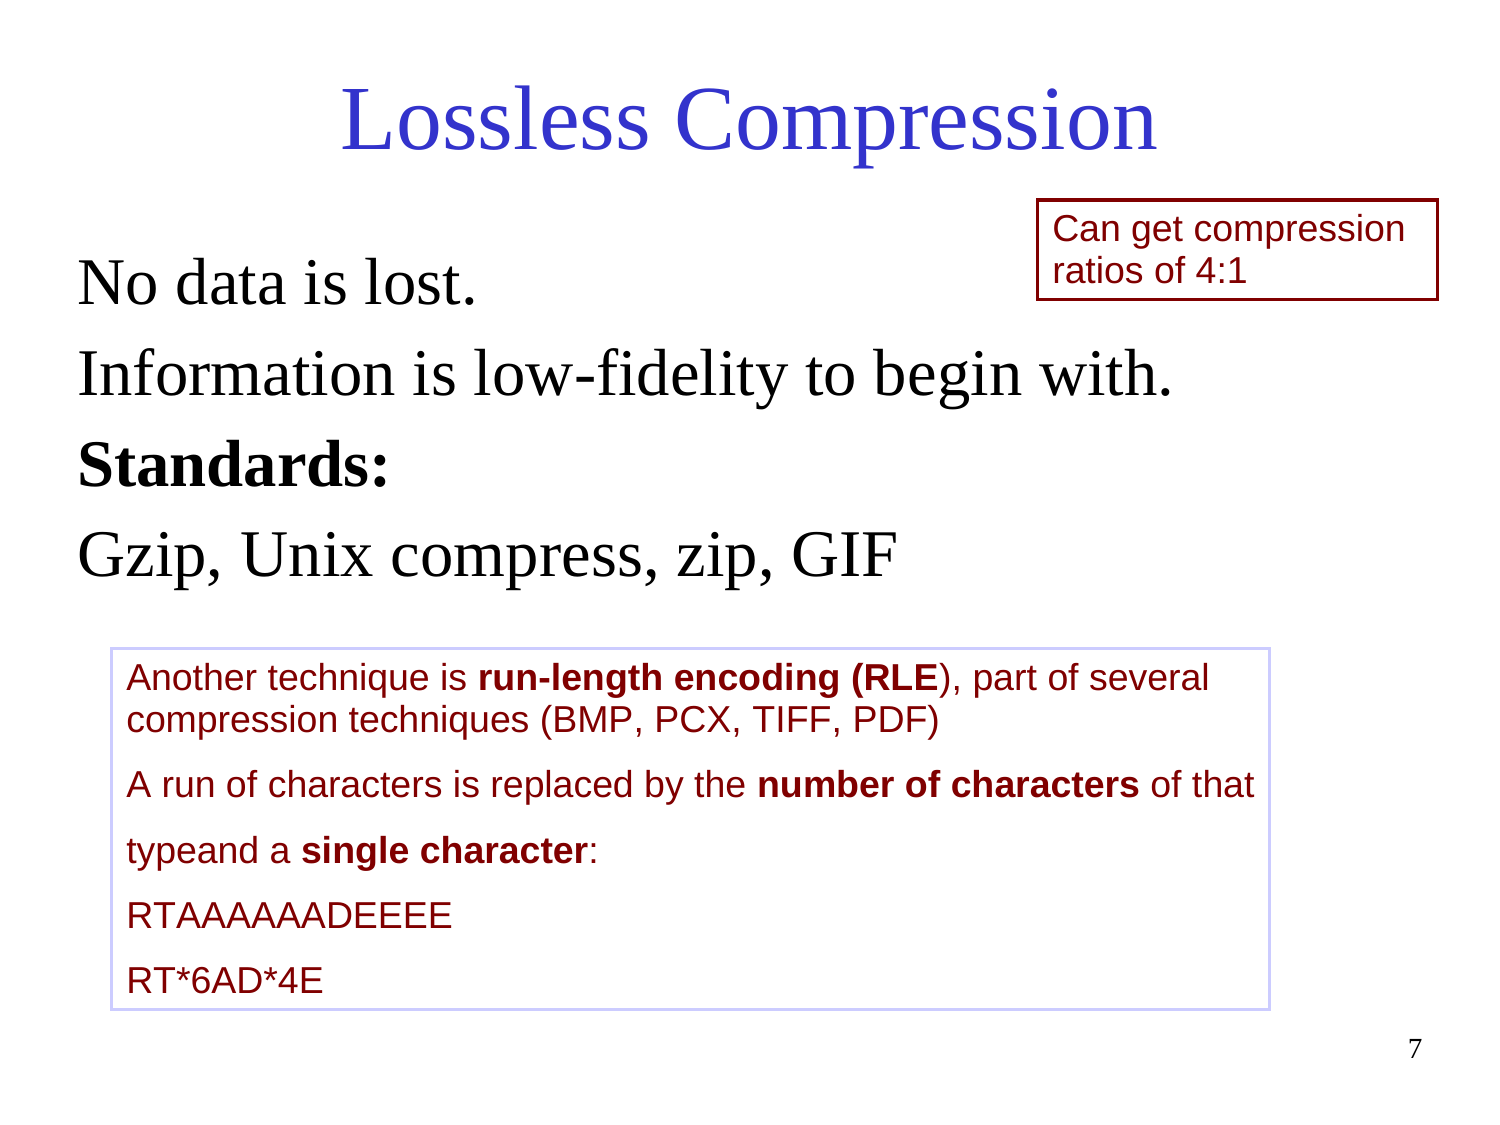

# Lossless Compression
Can get compression ratios of 4:1
No data is lost.
Information is low-fidelity to begin with.
Standards:
Gzip, Unix compress, zip, GIF
Another technique is run-length encoding (RLE), part of several
compression techniques (BMP, PCX, TIFF, PDF)
A run of characters is replaced by the number of characters of that
typeand a single character:
RTAAAAAADEEEE
RT*6AD*4E
7